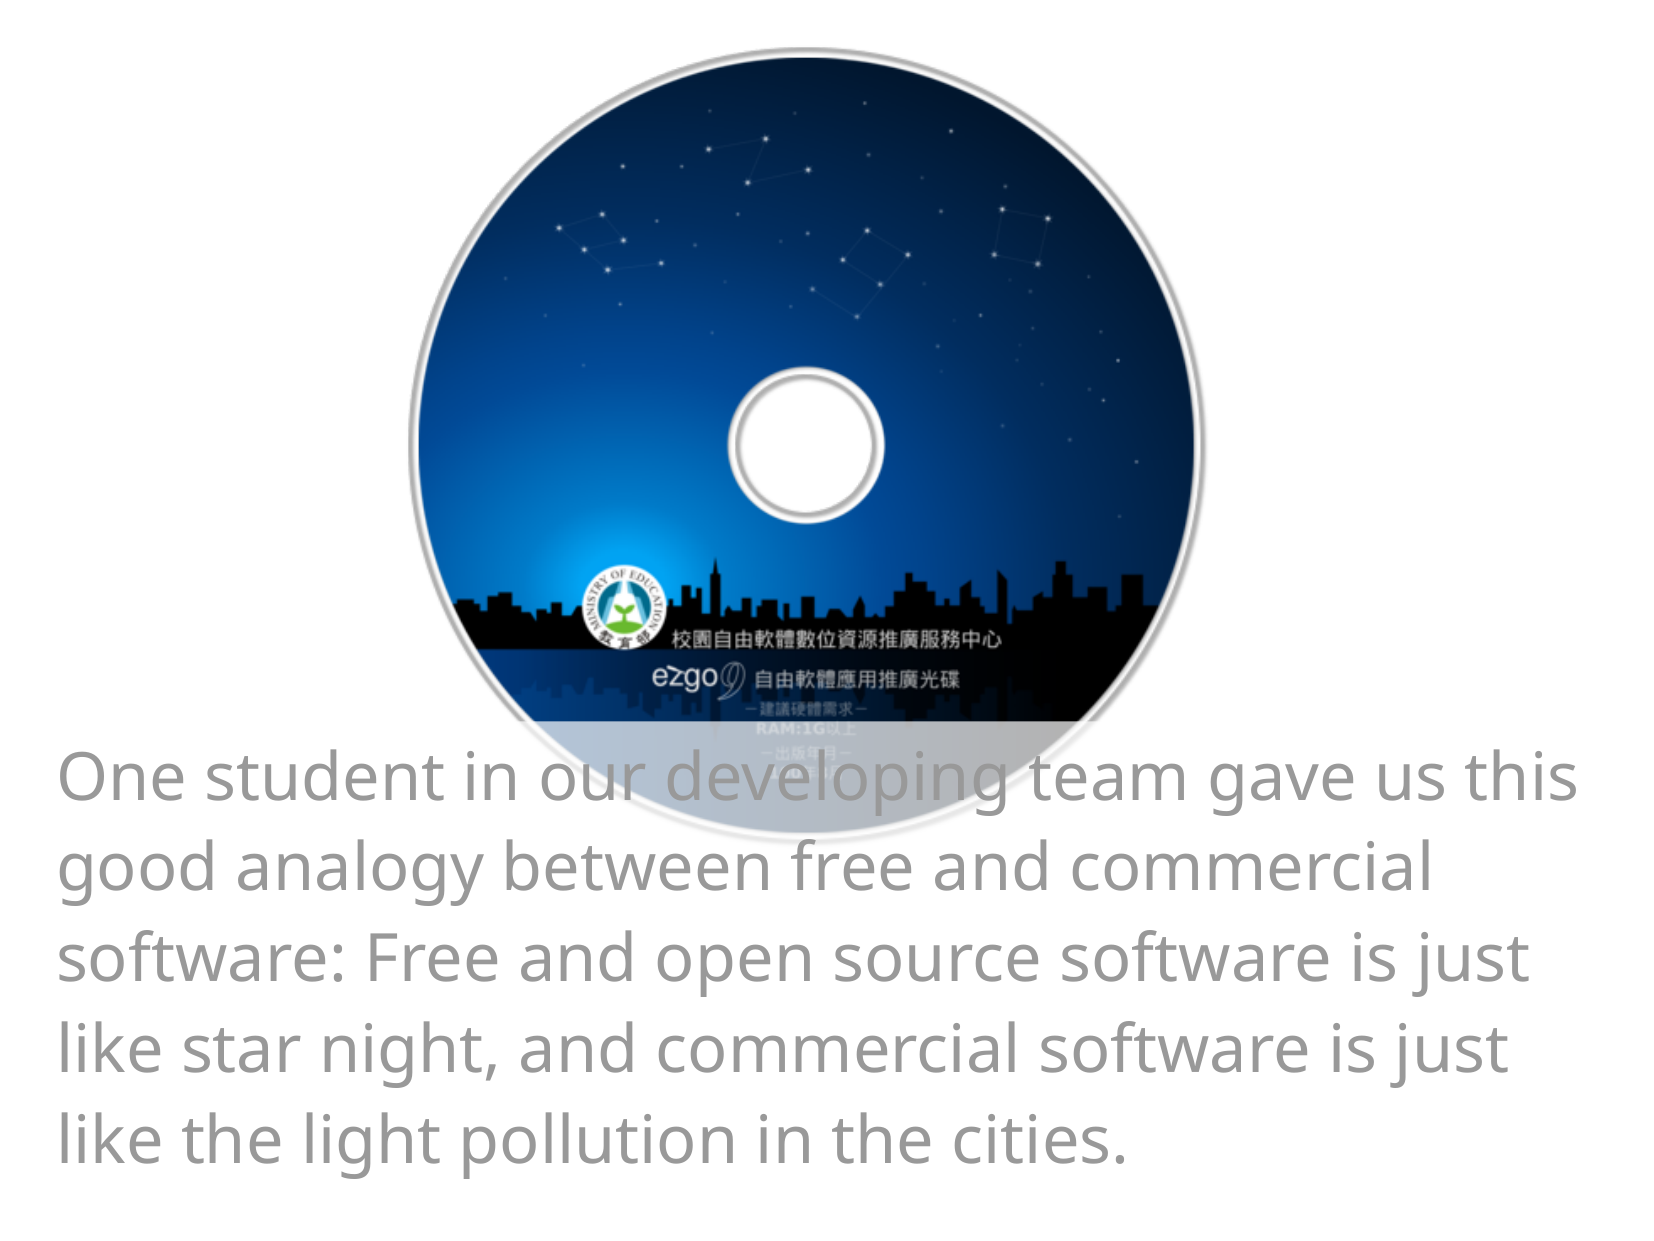

One student in our developing team gave us this good analogy between free and commercial software: Free and open source software is just like star night, and commercial software is just like the light pollution in the cities.